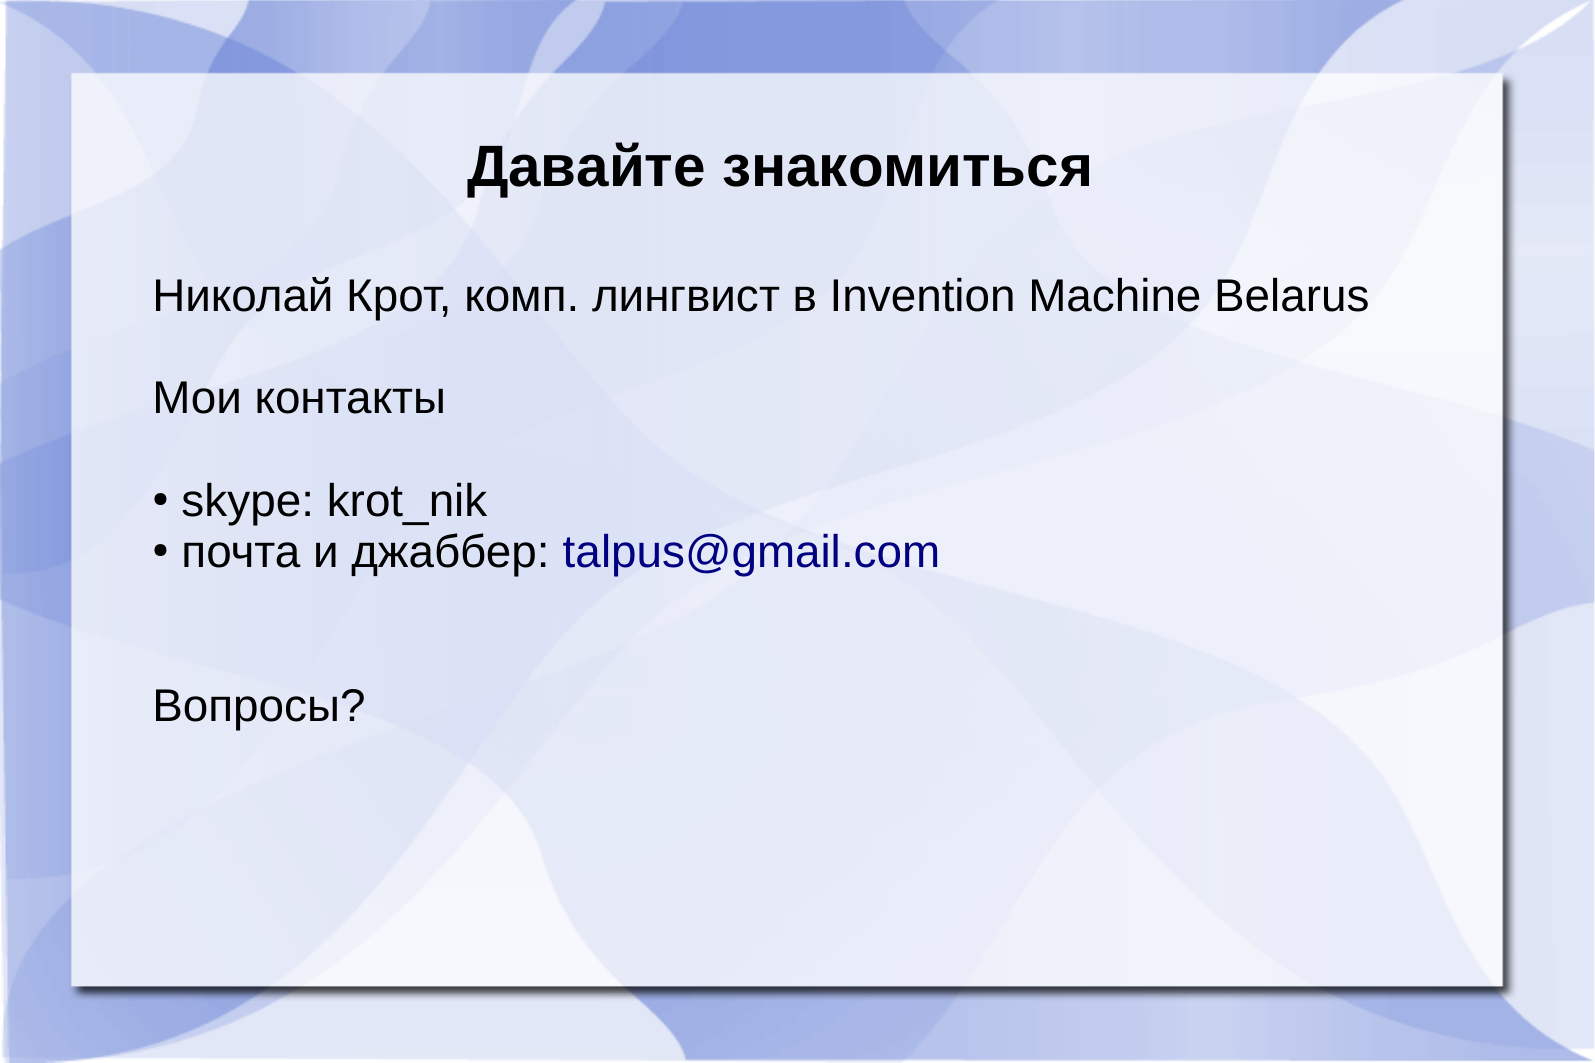

# Давайте знакомиться
Николай Крот, комп. лингвист в Invention Machine Belarus
Мои контакты
 skype: krot_nik
 почта и джаббер: talpus@gmail.com
Вопросы?